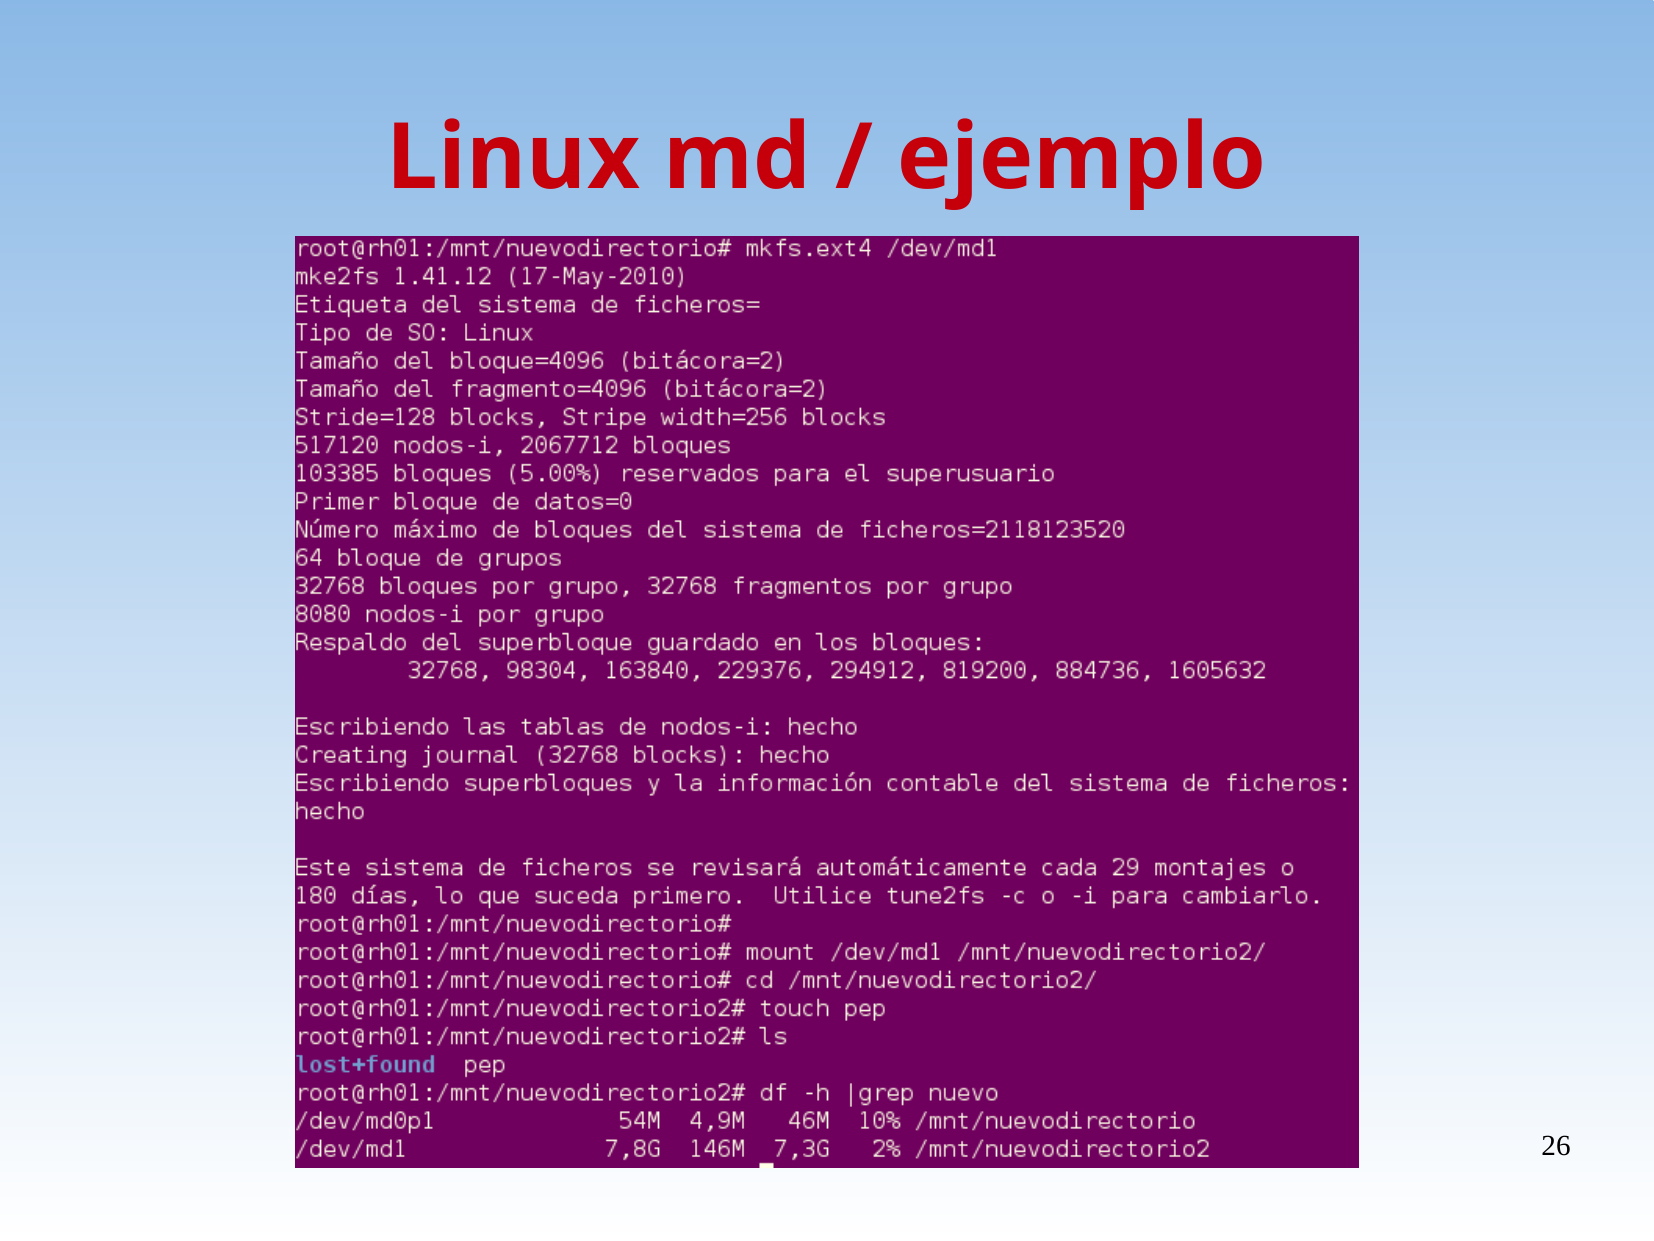

# Linux md / ejemplo
ASA 2017 - Ing. Miriam Lechner
26